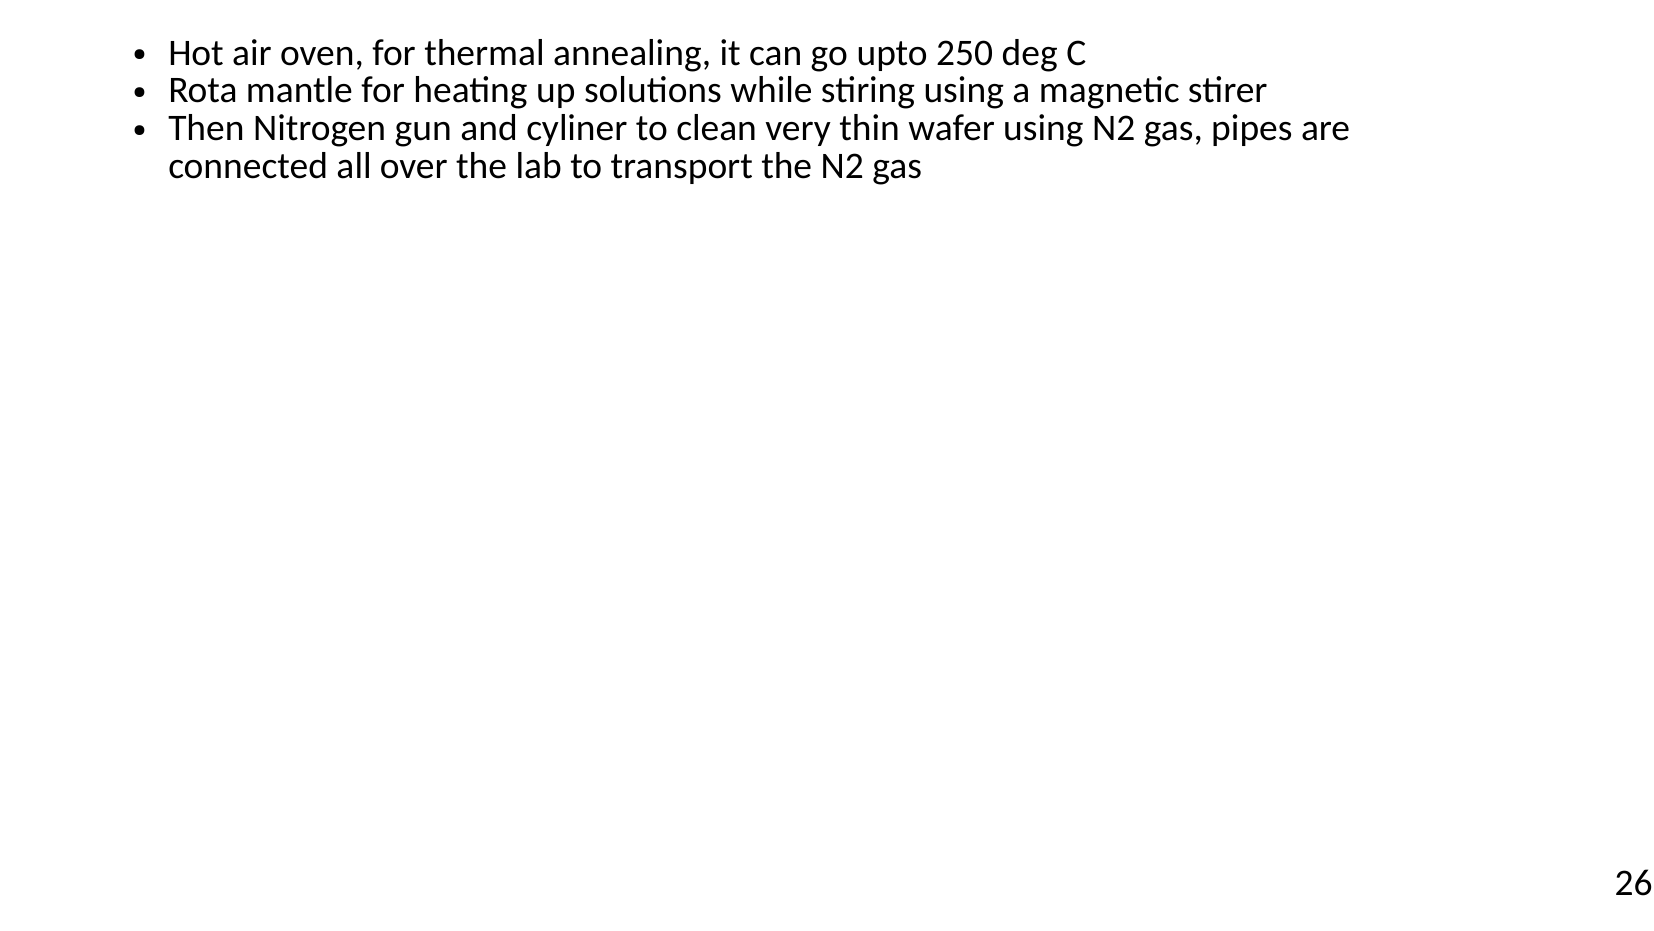

Hot air oven, for thermal annealing, it can go upto 250 deg C
Rota mantle for heating up solutions while stiring using a magnetic stirer
Then Nitrogen gun and cyliner to clean very thin wafer using N2 gas, pipes are connected all over the lab to transport the N2 gas